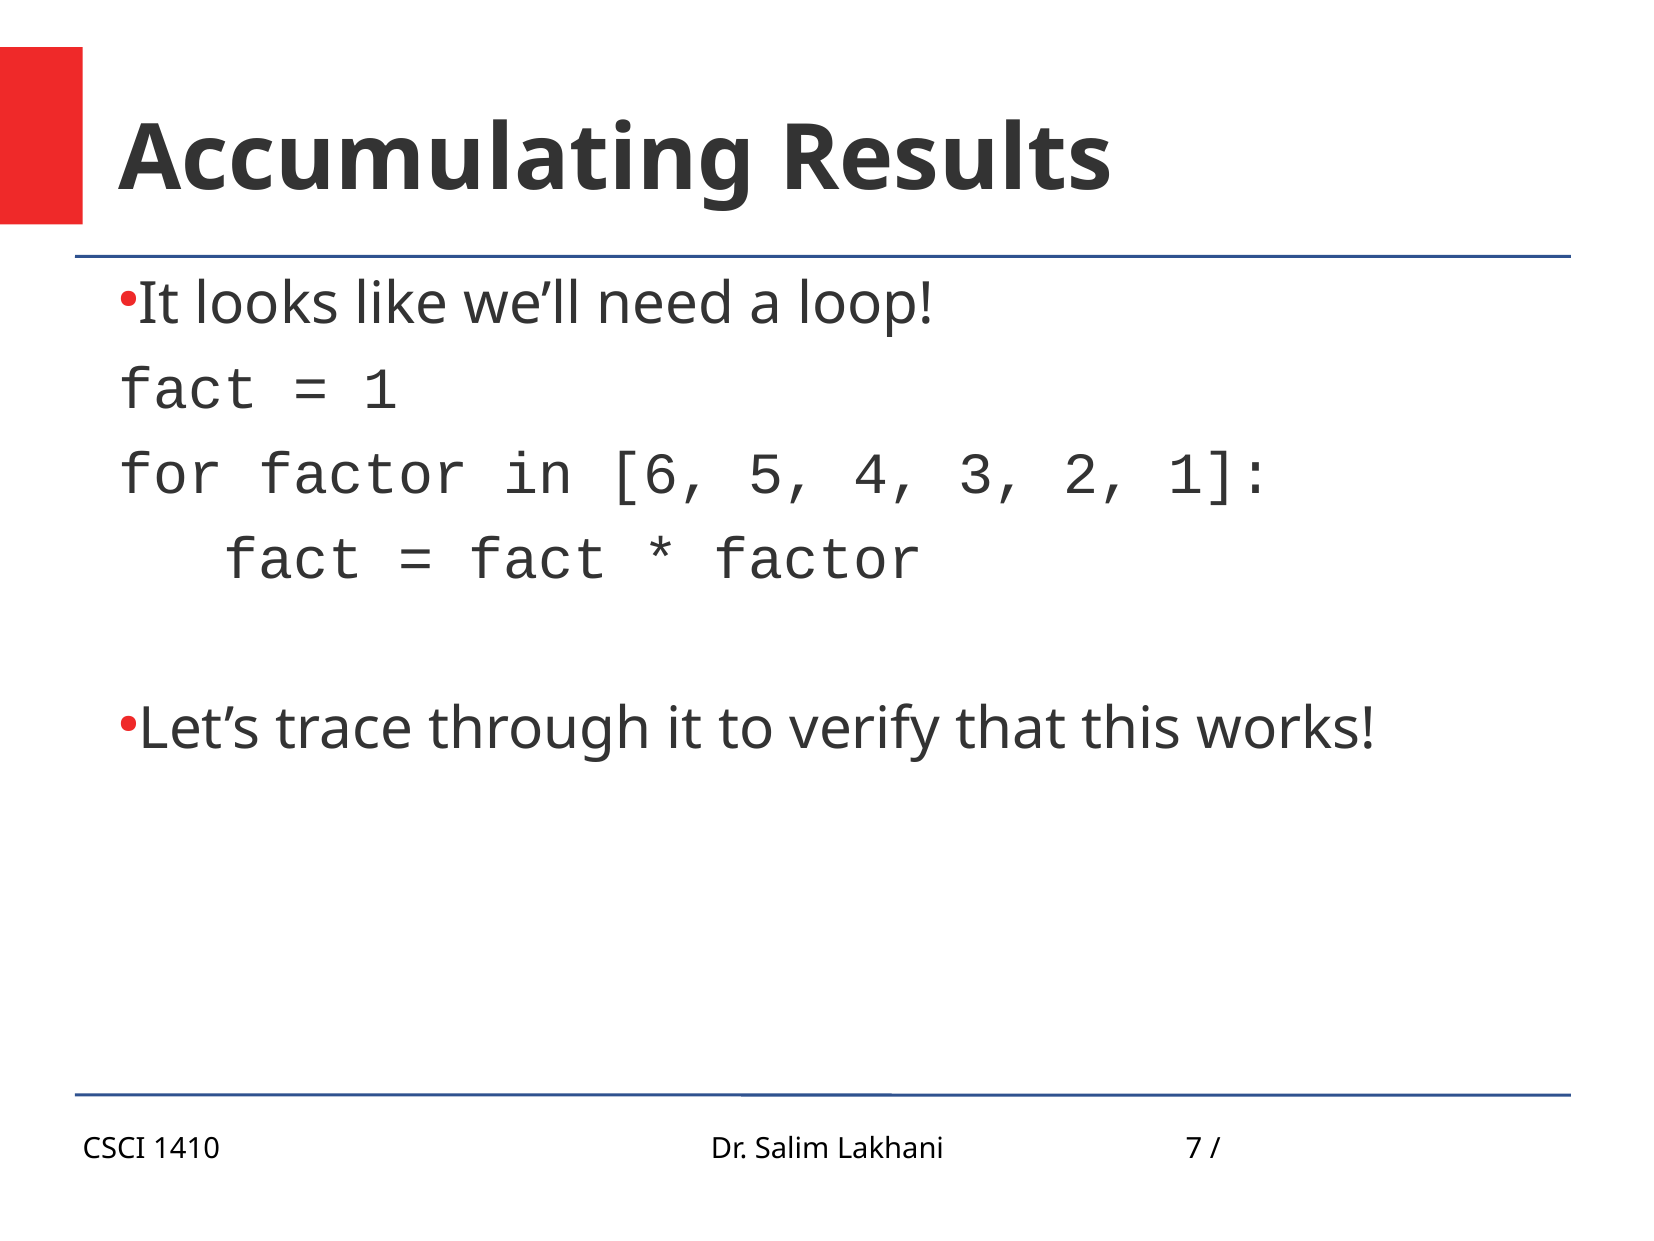

# Accumulating Results
It looks like we’ll need a loop!
fact = 1
for factor in [6, 5, 4, 3, 2, 1]:
 fact = fact * factor
Let’s trace through it to verify that this works!
CSCI 1410
Dr. Salim Lakhani